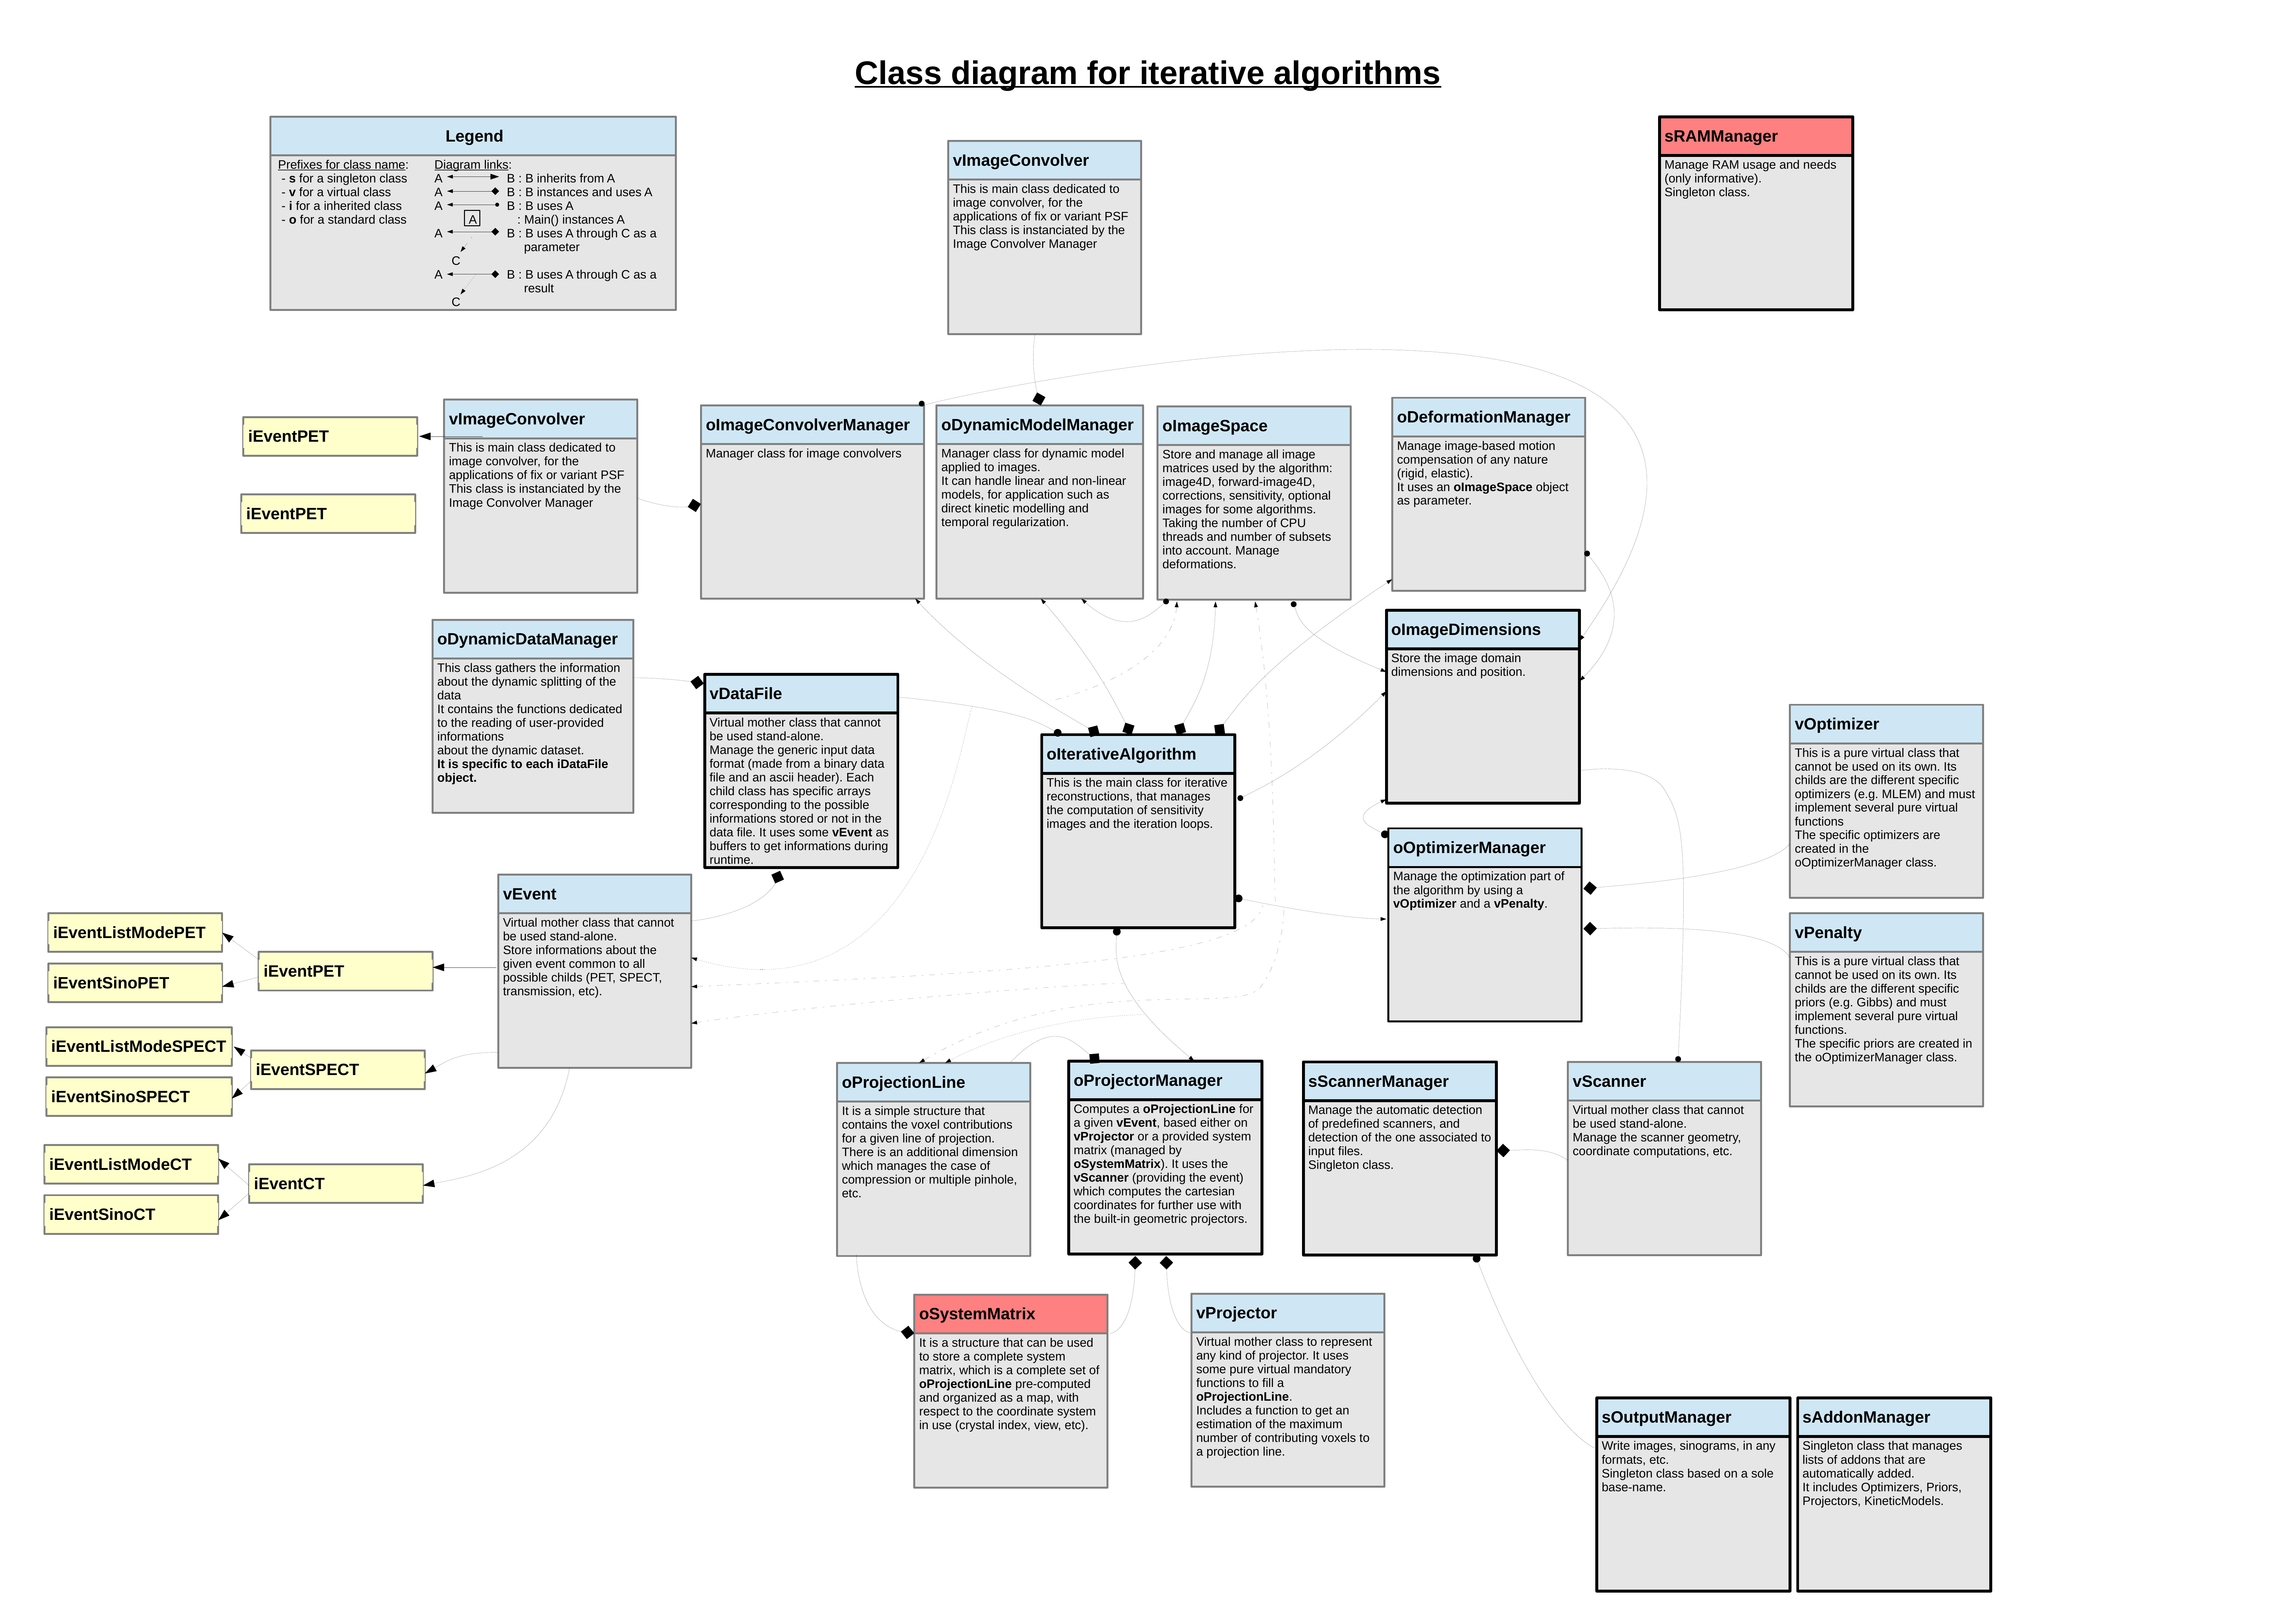

Class diagram for iterative algorithms
Legend
Prefixes for class name:
 - s for a singleton class
 - v for a virtual class
 - i for a inherited class
 - o for a standard class
Diagram links:
A			B : B inherits from A
A			B : B instances and uses A
A			B : B uses A
 A : Main() instances A
A			B : B uses A through C as a
			 parameter
 C
A			B : B uses A through C as a
			 result
 C
sRAMManager
vImageConvolver
This is main class dedicated to image convolver, for the applications of fix or variant PSF
This class is instanciated by the Image Convolver Manager
Manage RAM usage and needs (only informative).
Singleton class.
oDeformationManager
Manage image-based motion compensation of any nature (rigid, elastic).
It uses an oImageSpace object as parameter.
vImageConvolver
This is main class dedicated to image convolver, for the applications of fix or variant PSF
This class is instanciated by the Image Convolver Manager
oImageConvolverManager
Manager class for image convolvers
oDynamicModelManager
Manager class for dynamic model applied to images.
It can handle linear and non-linear models, for application such as direct kinetic modelling and temporal regularization.
oImageSpace
Store and manage all image matrices used by the algorithm: image4D, forward-image4D, corrections, sensitivity, optional images for some algorithms. Taking the number of CPU threads and number of subsets into account. Manage deformations.
iEventPET
iEventPET
oImageDimensions
Store the image domain dimensions and position.
oDynamicDataManager
This class gathers the information about the dynamic splitting of the data
It contains the functions dedicated to the reading of user-provided informations
about the dynamic dataset.
It is specific to each iDataFile object.
vDataFile
Virtual mother class that cannot be used stand-alone.
Manage the generic input data format (made from a binary data file and an ascii header). Each child class has specific arrays corresponding to the possible informations stored or not in the data file. It uses some vEvent as buffers to get informations during runtime.
vOptimizer
This is a pure virtual class that cannot be used on its own. Its childs are the different specific
optimizers (e.g. MLEM) and must implement several pure virtual functions
The specific optimizers are created in the oOptimizerManager class.
oIterativeAlgorithm
This is the main class for iterative reconstructions, that manages the computation of sensitivity images and the iteration loops.
oOptimizerManager
Manage the optimization part of the algorithm by using a vOptimizer and a vPenalty.
vEvent
Virtual mother class that cannot be used stand-alone.
Store informations about the given event common to all possible childs (PET, SPECT, transmission, etc).
iEventListModePET
vPenalty
This is a pure virtual class that cannot be used on its own. Its childs are the different specific
priors (e.g. Gibbs) and must implement several pure virtual functions.
The specific priors are created in the oOptimizerManager class.
iEventPET
iEventSinoPET
iEventListModeSPECT
iEventSPECT
oProjectorManager
Computes a oProjectionLine for a given vEvent, based either on vProjector or a provided system matrix (managed by oSystemMatrix). It uses the vScanner (providing the event) which computes the cartesian coordinates for further use with the built-in geometric projectors.
sScannerManager
Manage the automatic detection of predefined scanners, and detection of the one associated to input files.
Singleton class.
vScanner
Virtual mother class that cannot be used stand-alone.
Manage the scanner geometry, coordinate computations, etc.
oProjectionLine
It is a simple structure that contains the voxel contributions for a given line of projection. There is an additional dimension which manages the case of compression or multiple pinhole, etc.
iEventSinoSPECT
iEventListModeCT
iEventCT
iEventSinoCT
vProjector
Virtual mother class to represent any kind of projector. It uses some pure virtual mandatory functions to fill a oProjectionLine.
Includes a function to get an estimation of the maximum number of contributing voxels to a projection line.
oSystemMatrix
It is a structure that can be used to store a complete system matrix, which is a complete set of oProjectionLine pre-computed and organized as a map, with respect to the coordinate system in use (crystal index, view, etc).
sOutputManager
Write images, sinograms, in any formats, etc.
Singleton class based on a sole base-name.
sAddonManager
Singleton class that manages lists of addons that are automatically added.
It includes Optimizers, Priors, Projectors, KineticModels.